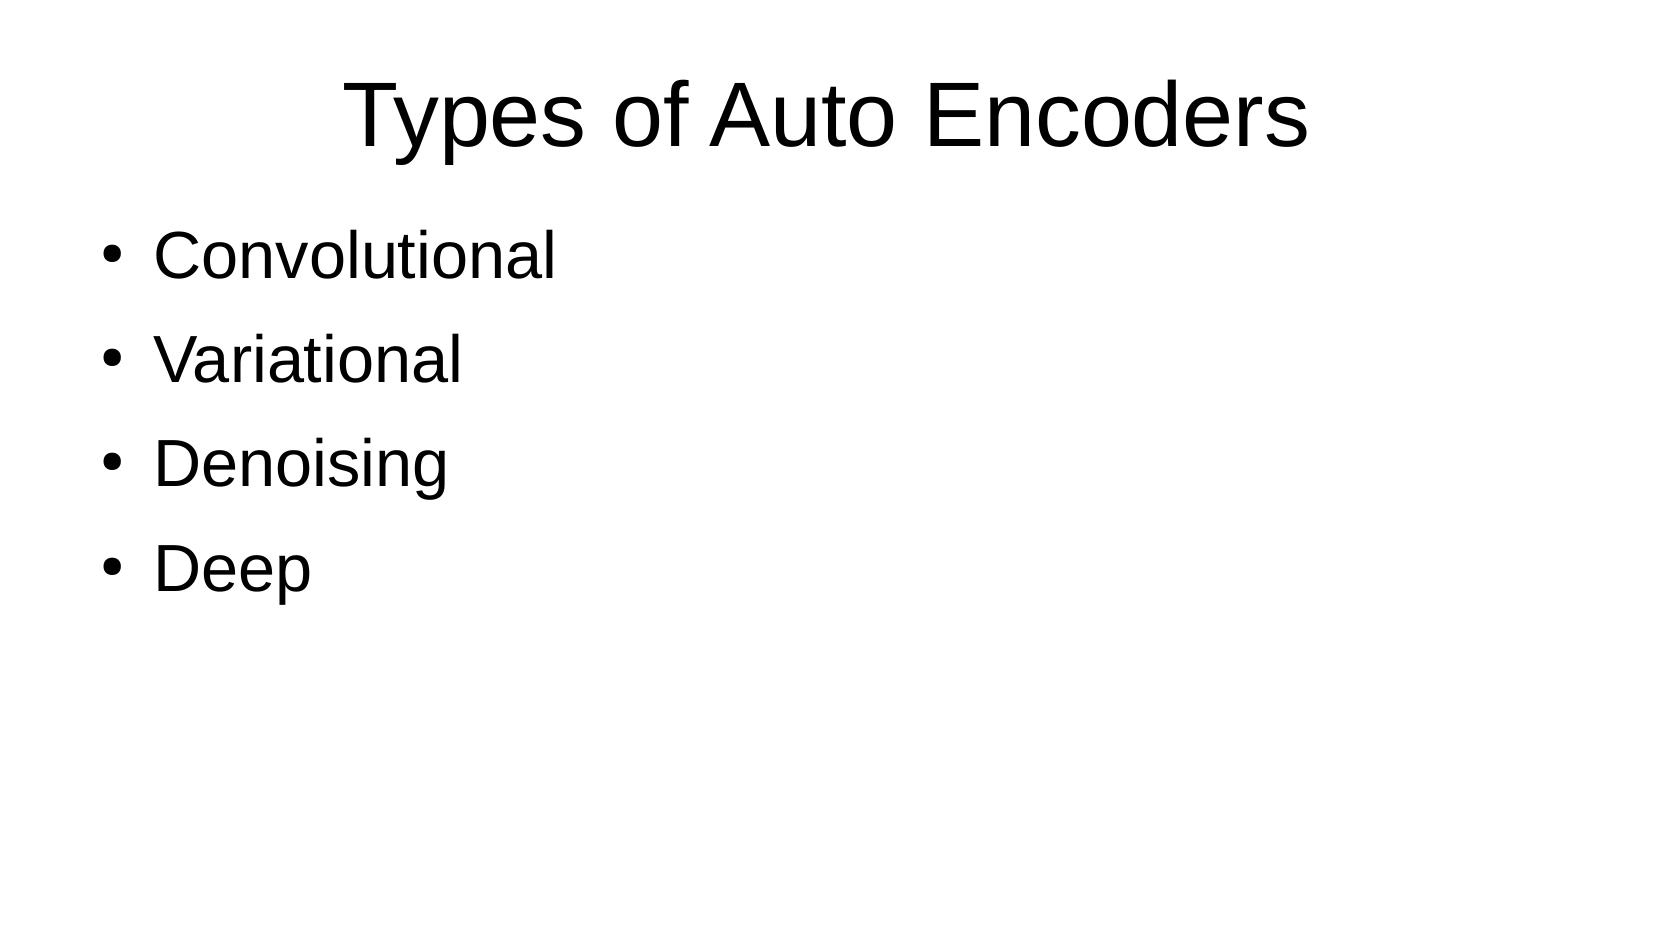

# Types of Auto Encoders
Convolutional
Variational
Denoising
Deep